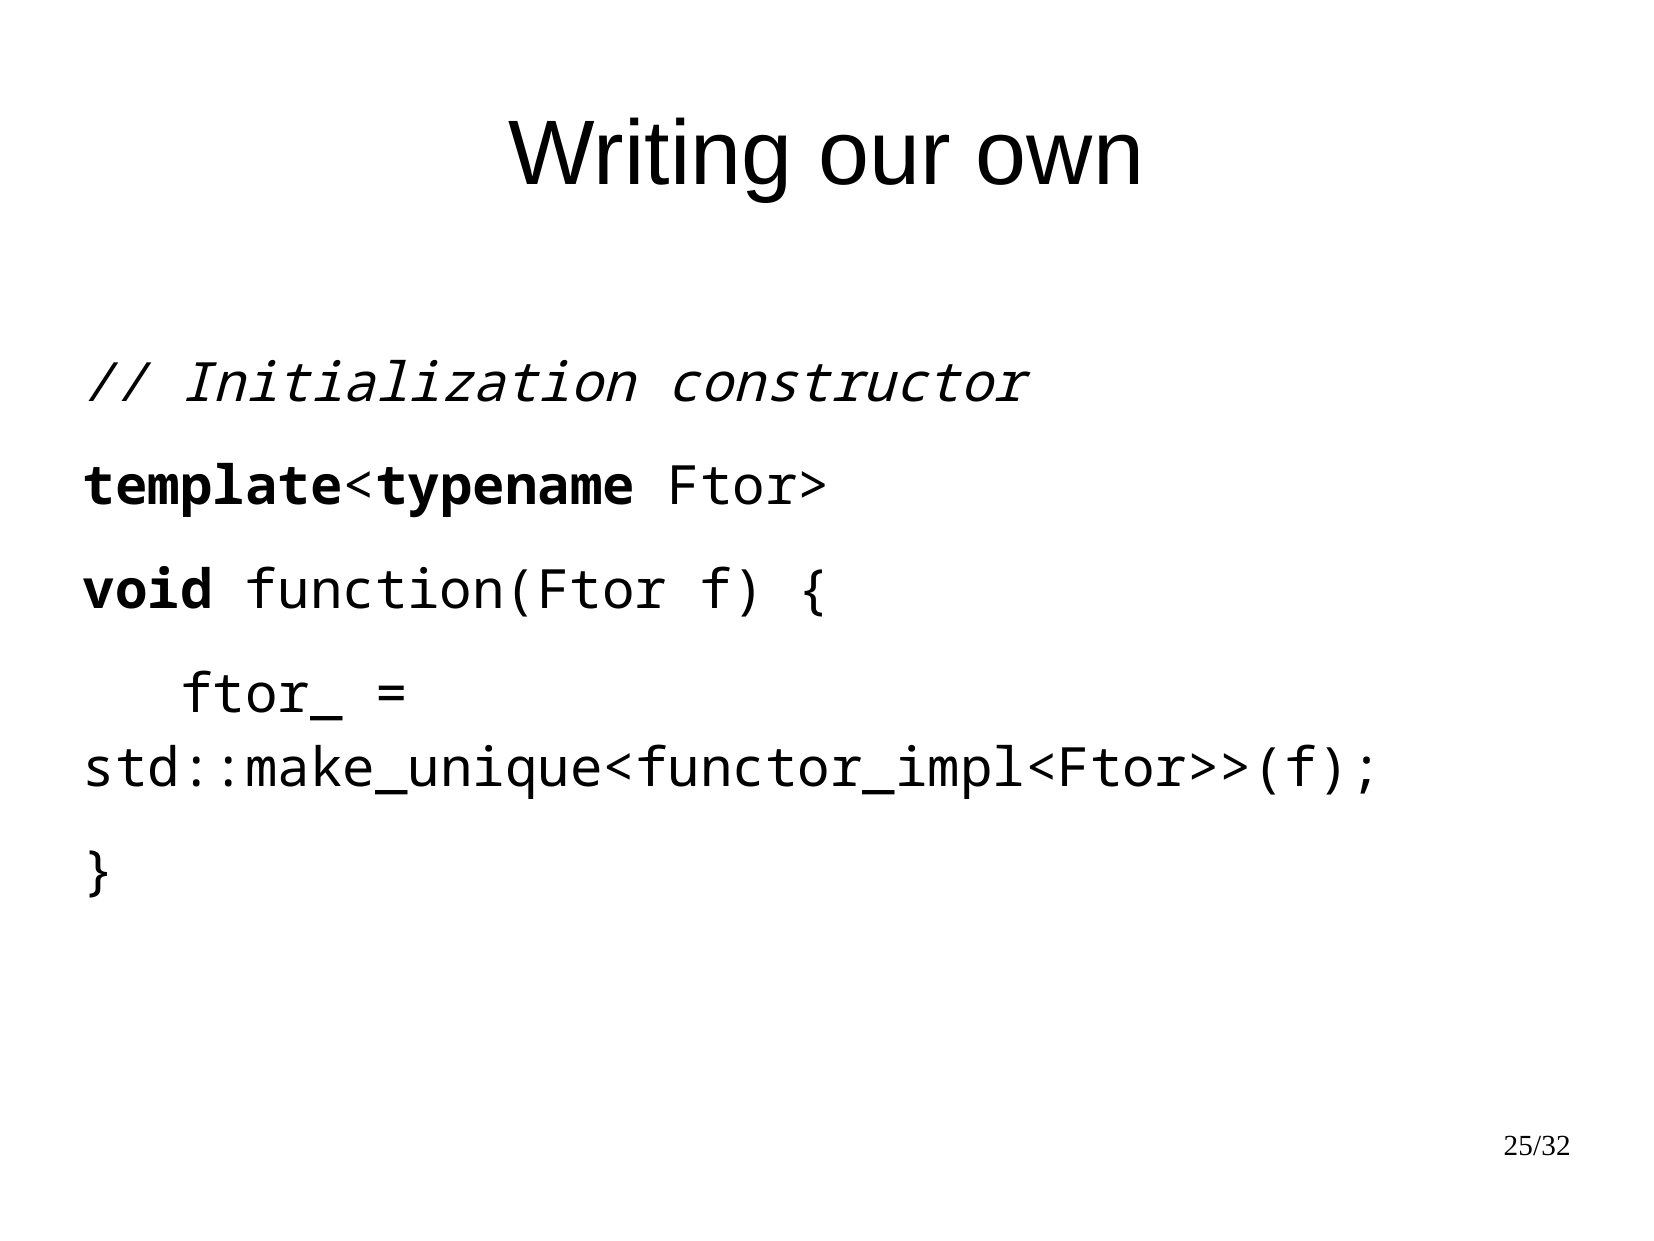

# Writing our own
// Initialization constructor
template<typename Ftor>
void function(Ftor f) {
 ftor_ = std::make_unique<functor_impl<Ftor>>(f);
}
25